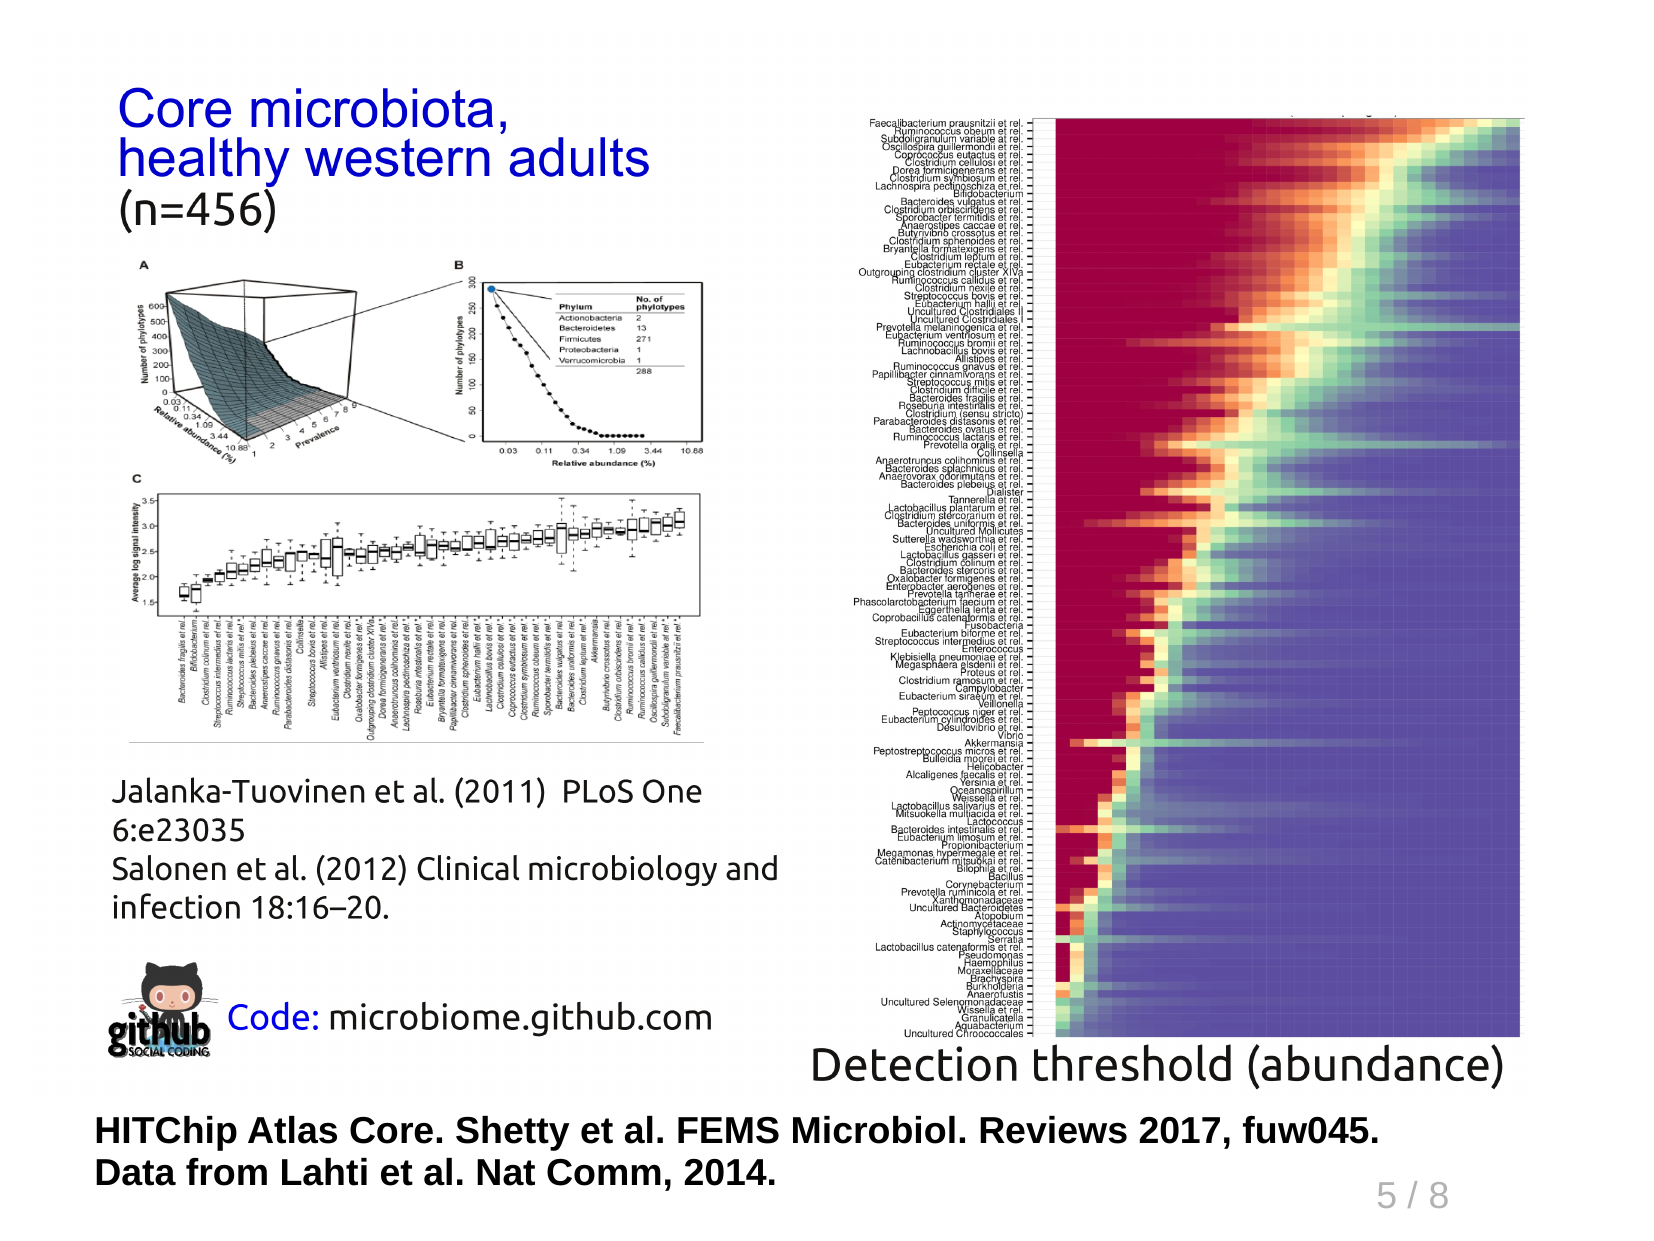

HITChip Atlas Core. Shetty et al. FEMS Microbiol. Reviews 2017, fuw045.
Data from Lahti et al. Nat Comm, 2014.